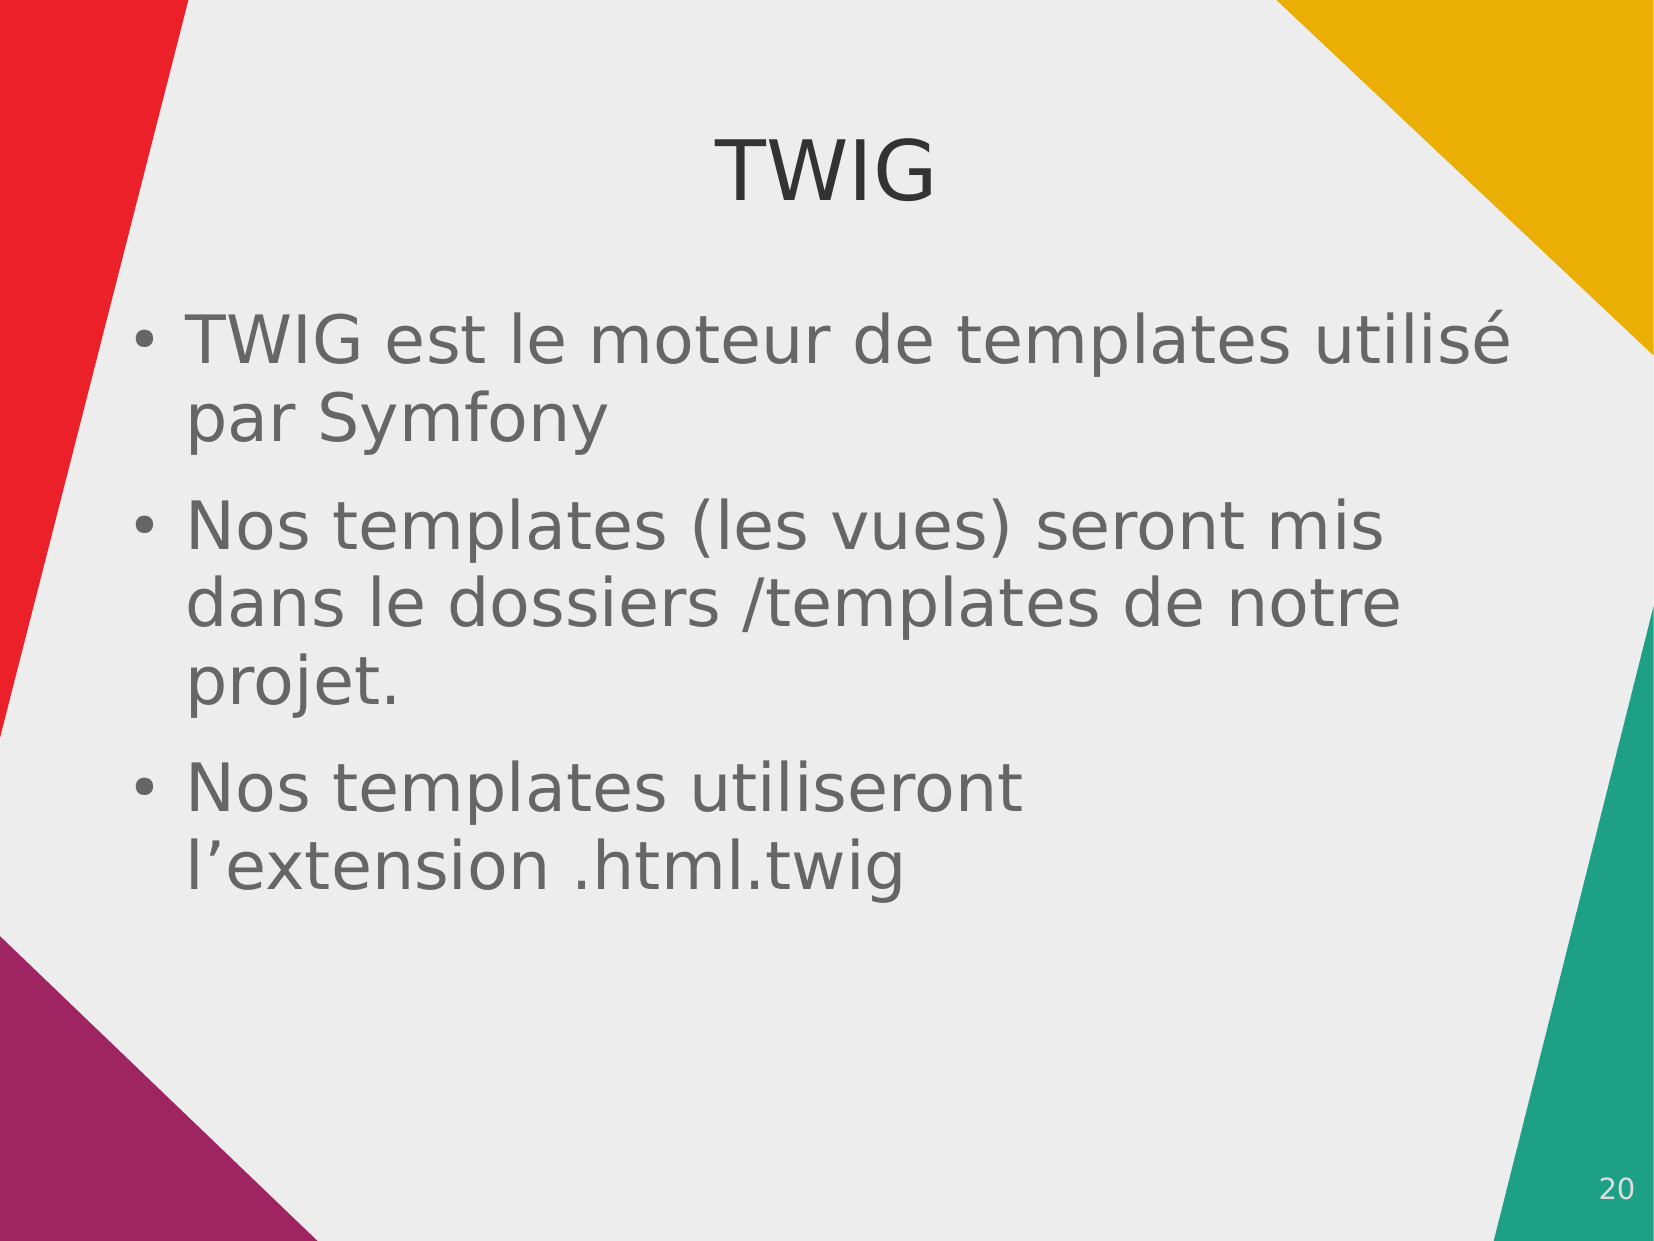

# TWIG
TWIG est le moteur de templates utilisé par Symfony
Nos templates (les vues) seront mis dans le dossiers /templates de notre projet.
Nos templates utiliseront l’extension .html.twig
20